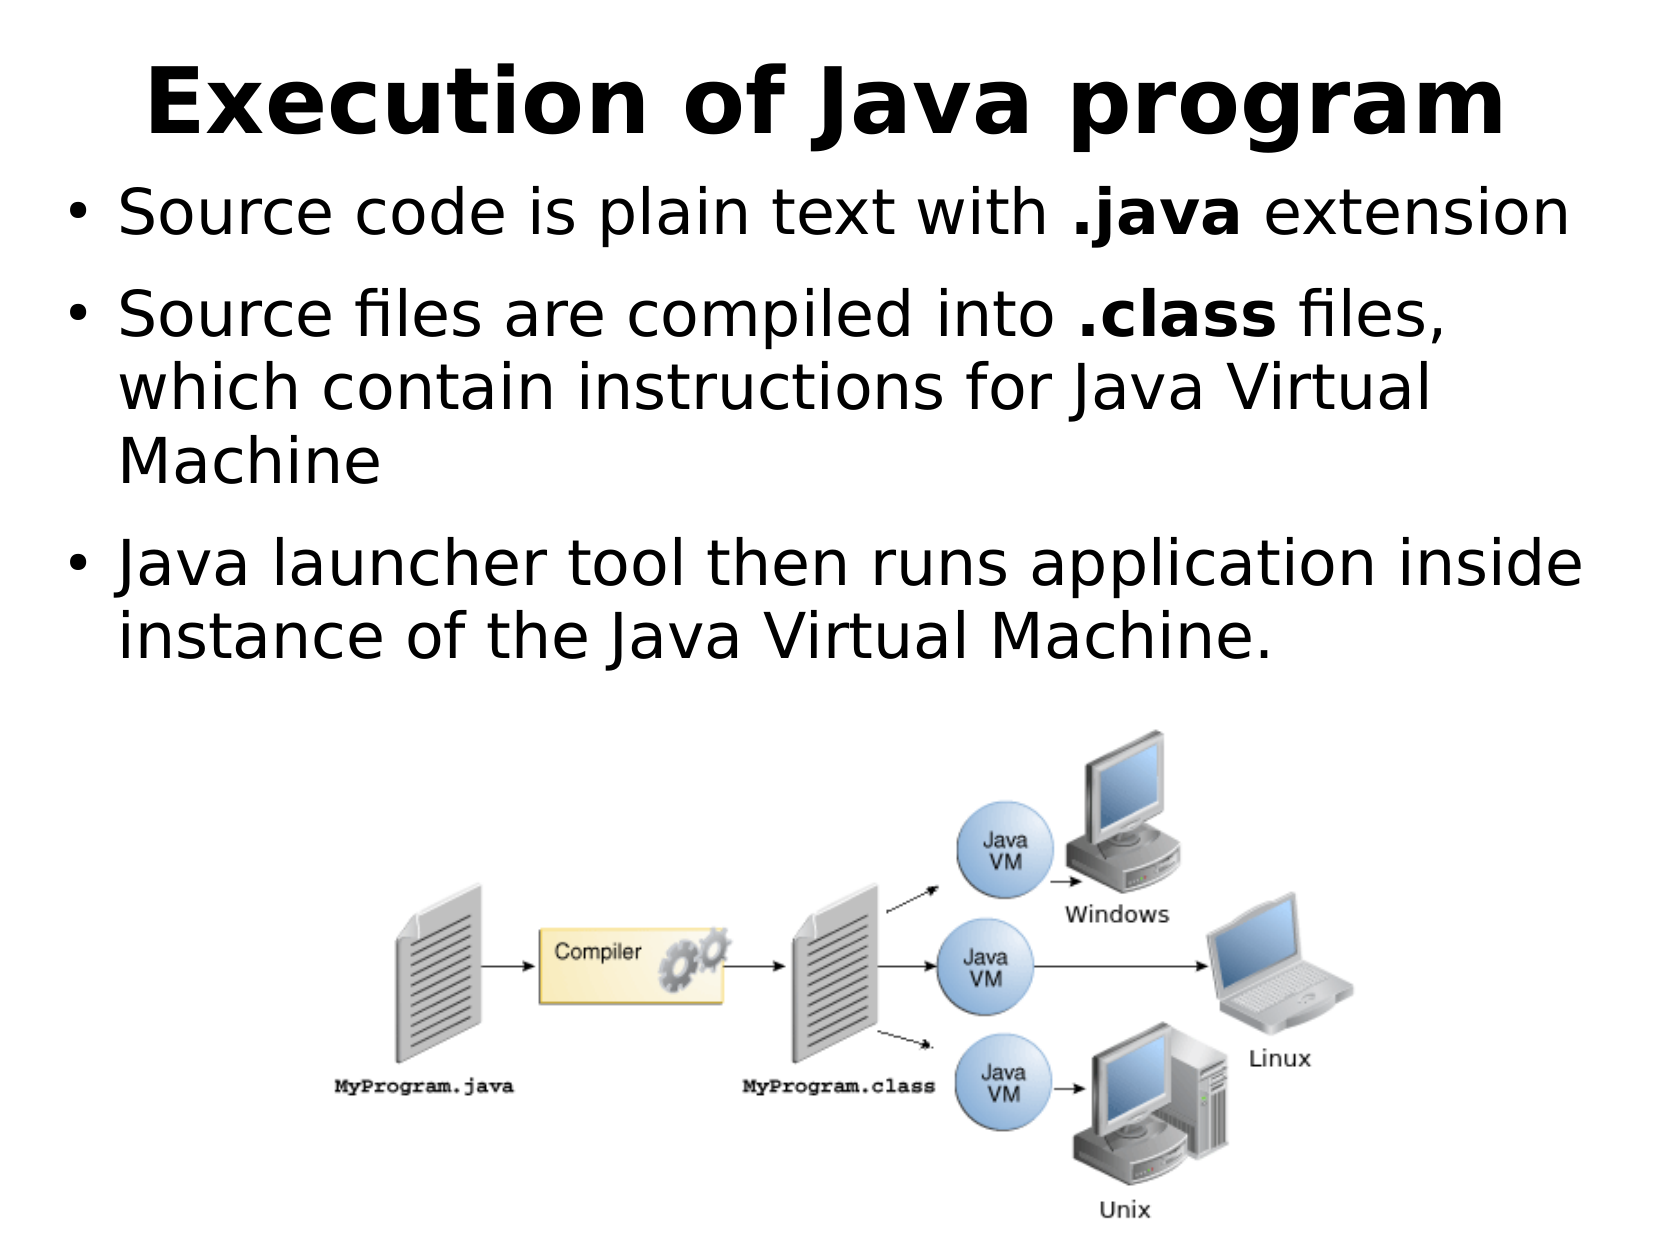

# Execution of Java program
Source code is plain text with .java extension
Source files are compiled into .class files, which contain instructions for Java Virtual Machine
Java launcher tool then runs application inside
instance of the Java Virtual Machine.